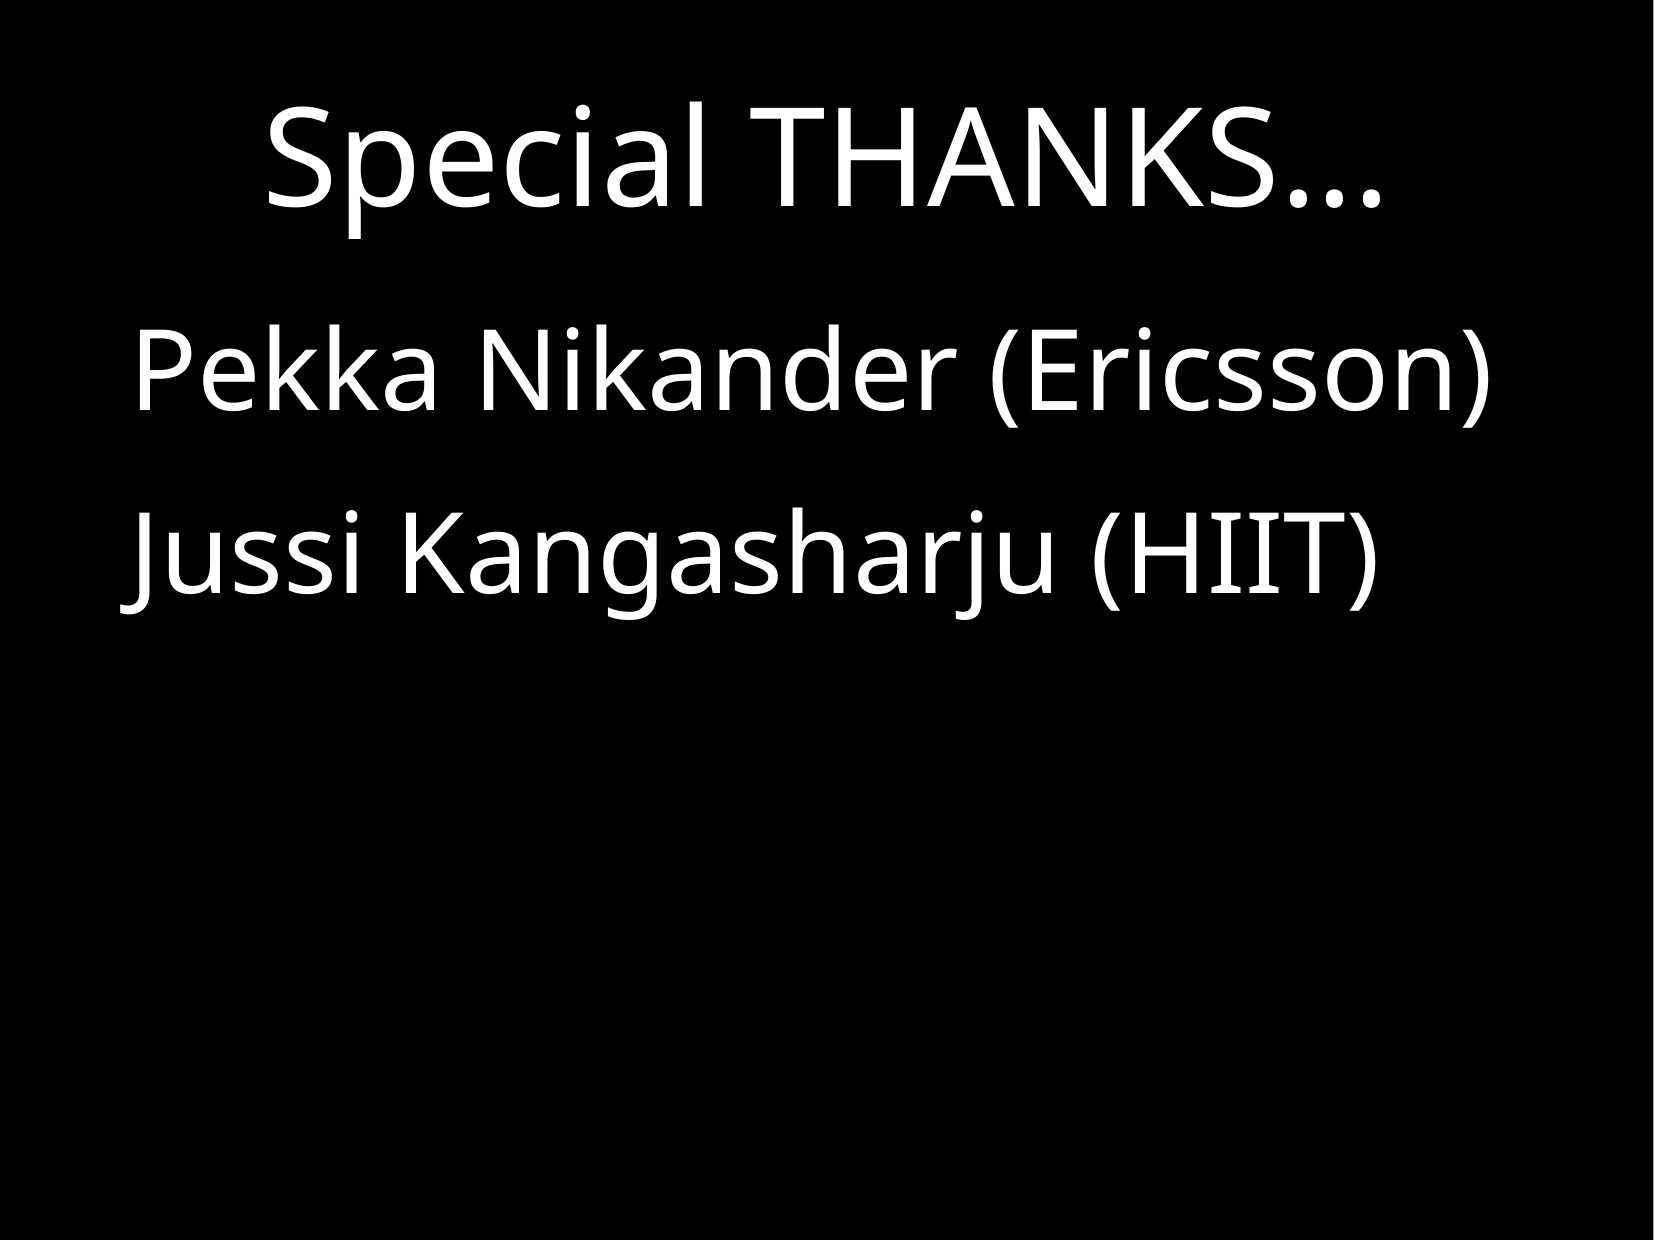

# Special THANKS...
 Pekka Nikander (Ericsson)
 Jussi Kangasharju (HIIT)